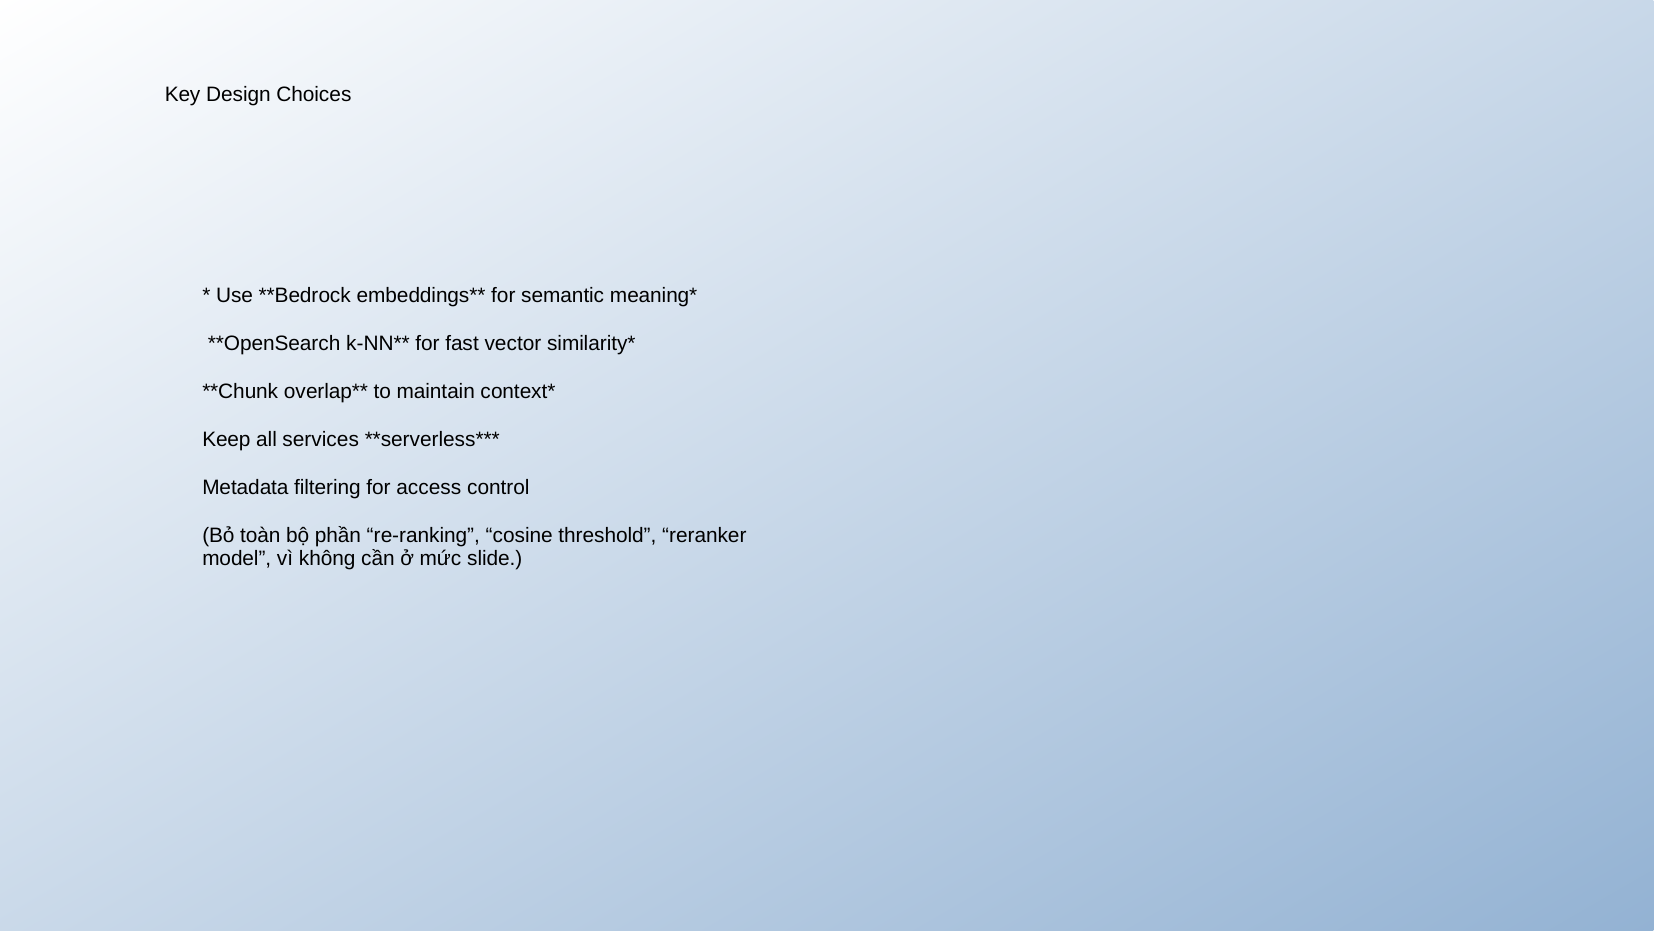

Key Design Choices
* Use **Bedrock embeddings** for semantic meaning*
 **OpenSearch k-NN** for fast vector similarity*
**Chunk overlap** to maintain context*
Keep all services **serverless***
Metadata filtering for access control
(Bỏ toàn bộ phần “re-ranking”, “cosine threshold”, “reranker model”, vì không cần ở mức slide.)